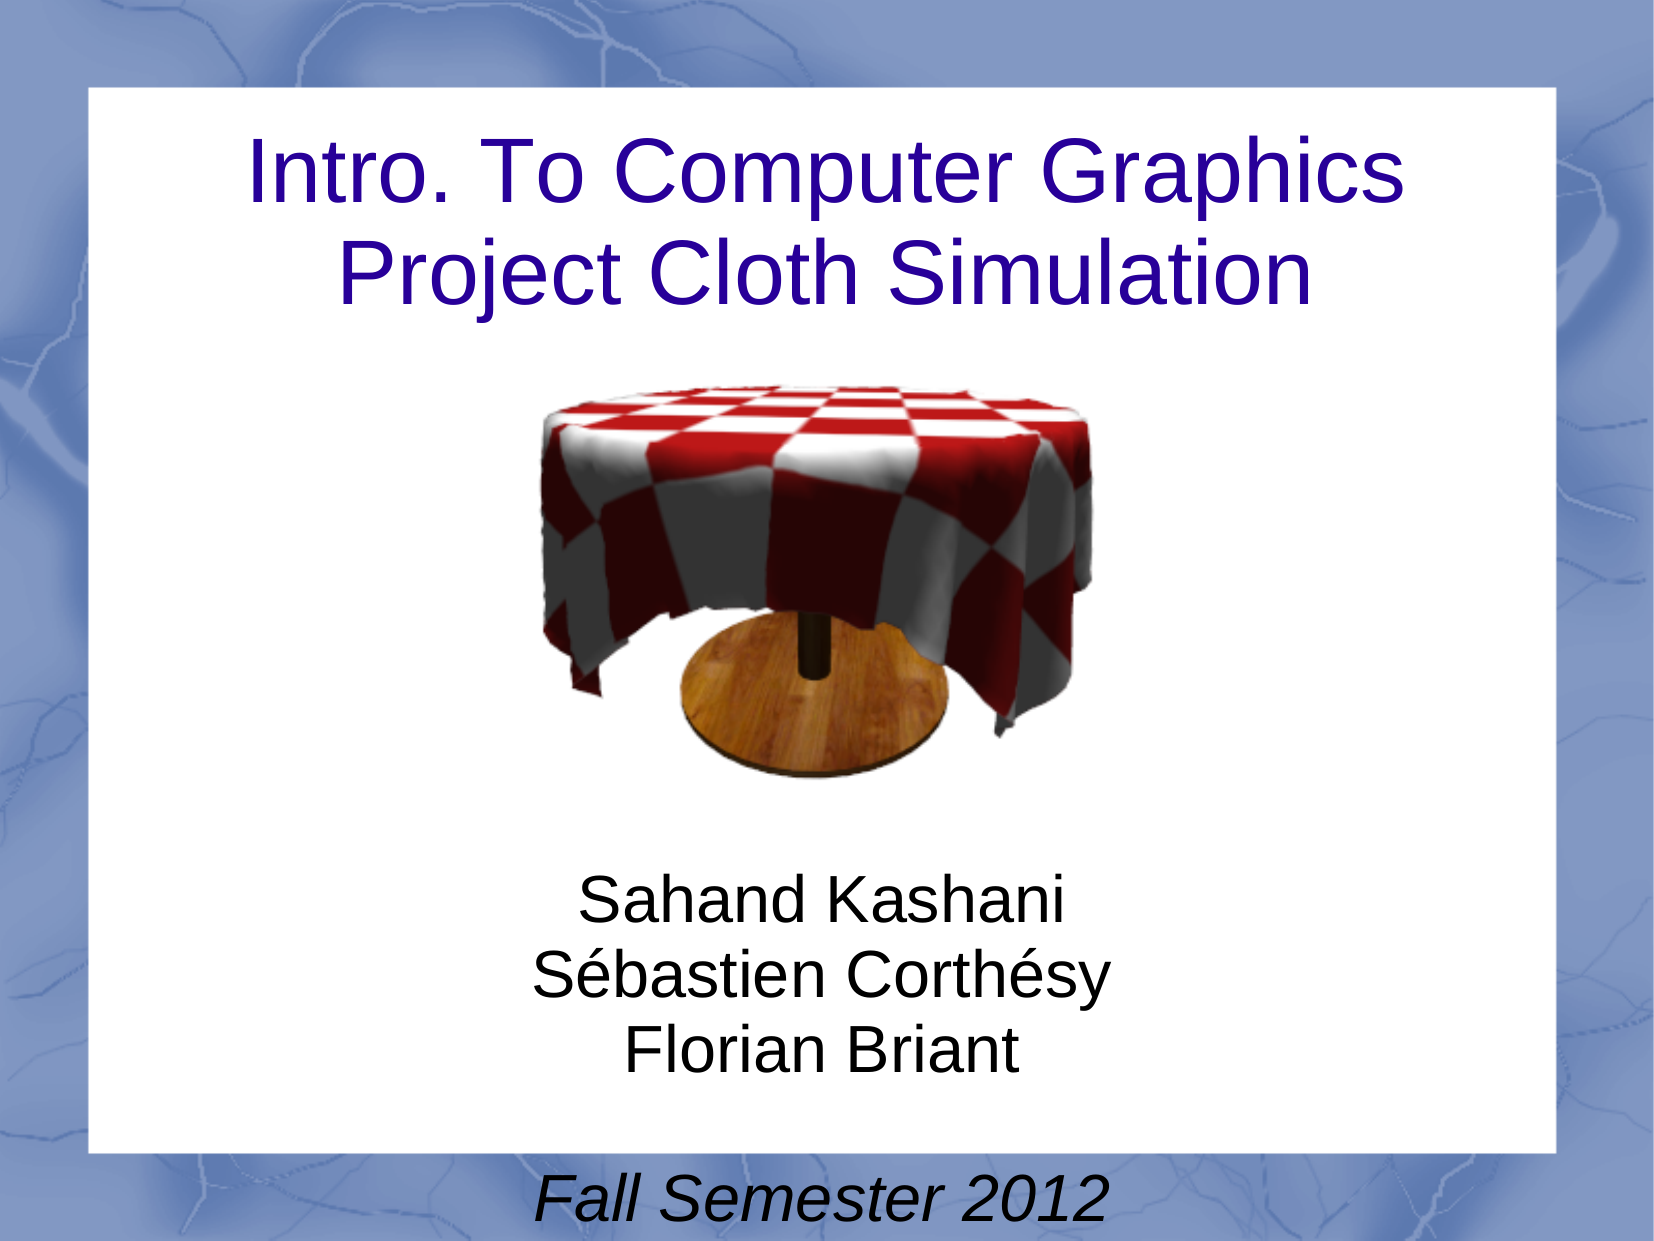

# Intro. To Computer Graphics Project Cloth Simulation
Sahand Kashani
Sébastien Corthésy
Florian Briant
Fall Semester 2012